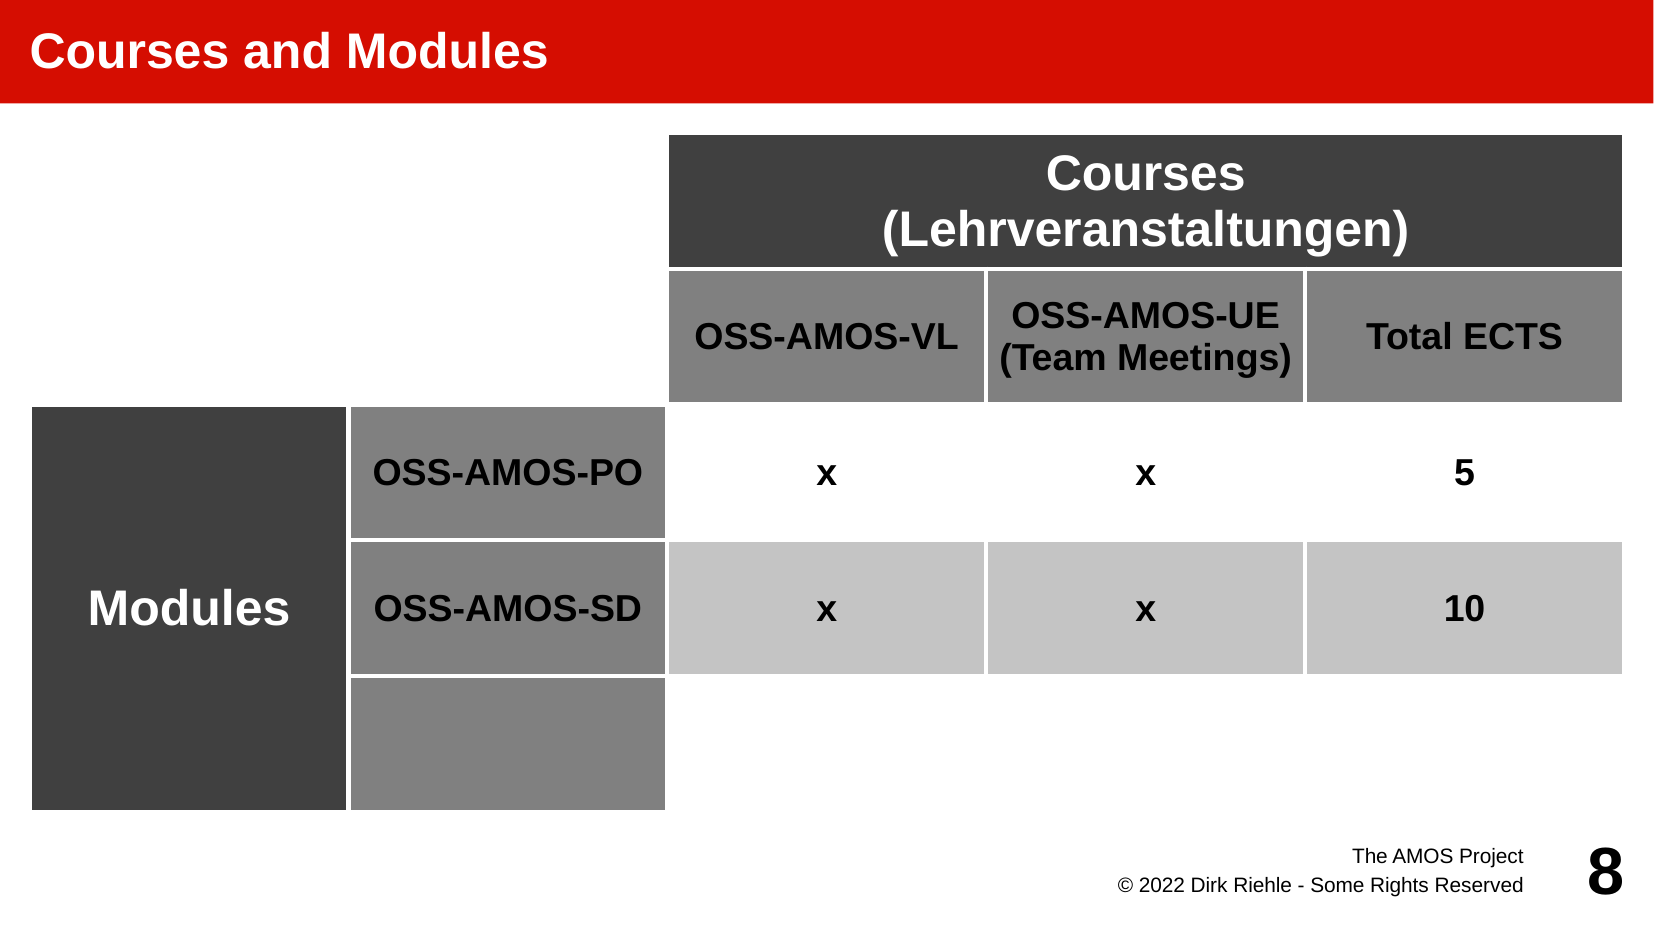

# Courses and Modules
| | | Courses (Lehrveranstaltungen) | | |
| --- | --- | --- | --- | --- |
| | | OSS-AMOS-VL | OSS-AMOS-UE (Team Meetings) | Total ECTS |
| Modules | OSS-AMOS-PO | x | x | 5 |
| | OSS-AMOS-SD | x | x | 10 |
| | | | | |
NYT can be taken as
5 ECTS VL + UE
5 ECTS Seminar
10 ECTS VL + UE
10 ECTS Project
In various degree programs
Also as a Schlüsselqualifikation
The AMOS Project
8
© 2022 Dirk Riehle - Some Rights Reserved